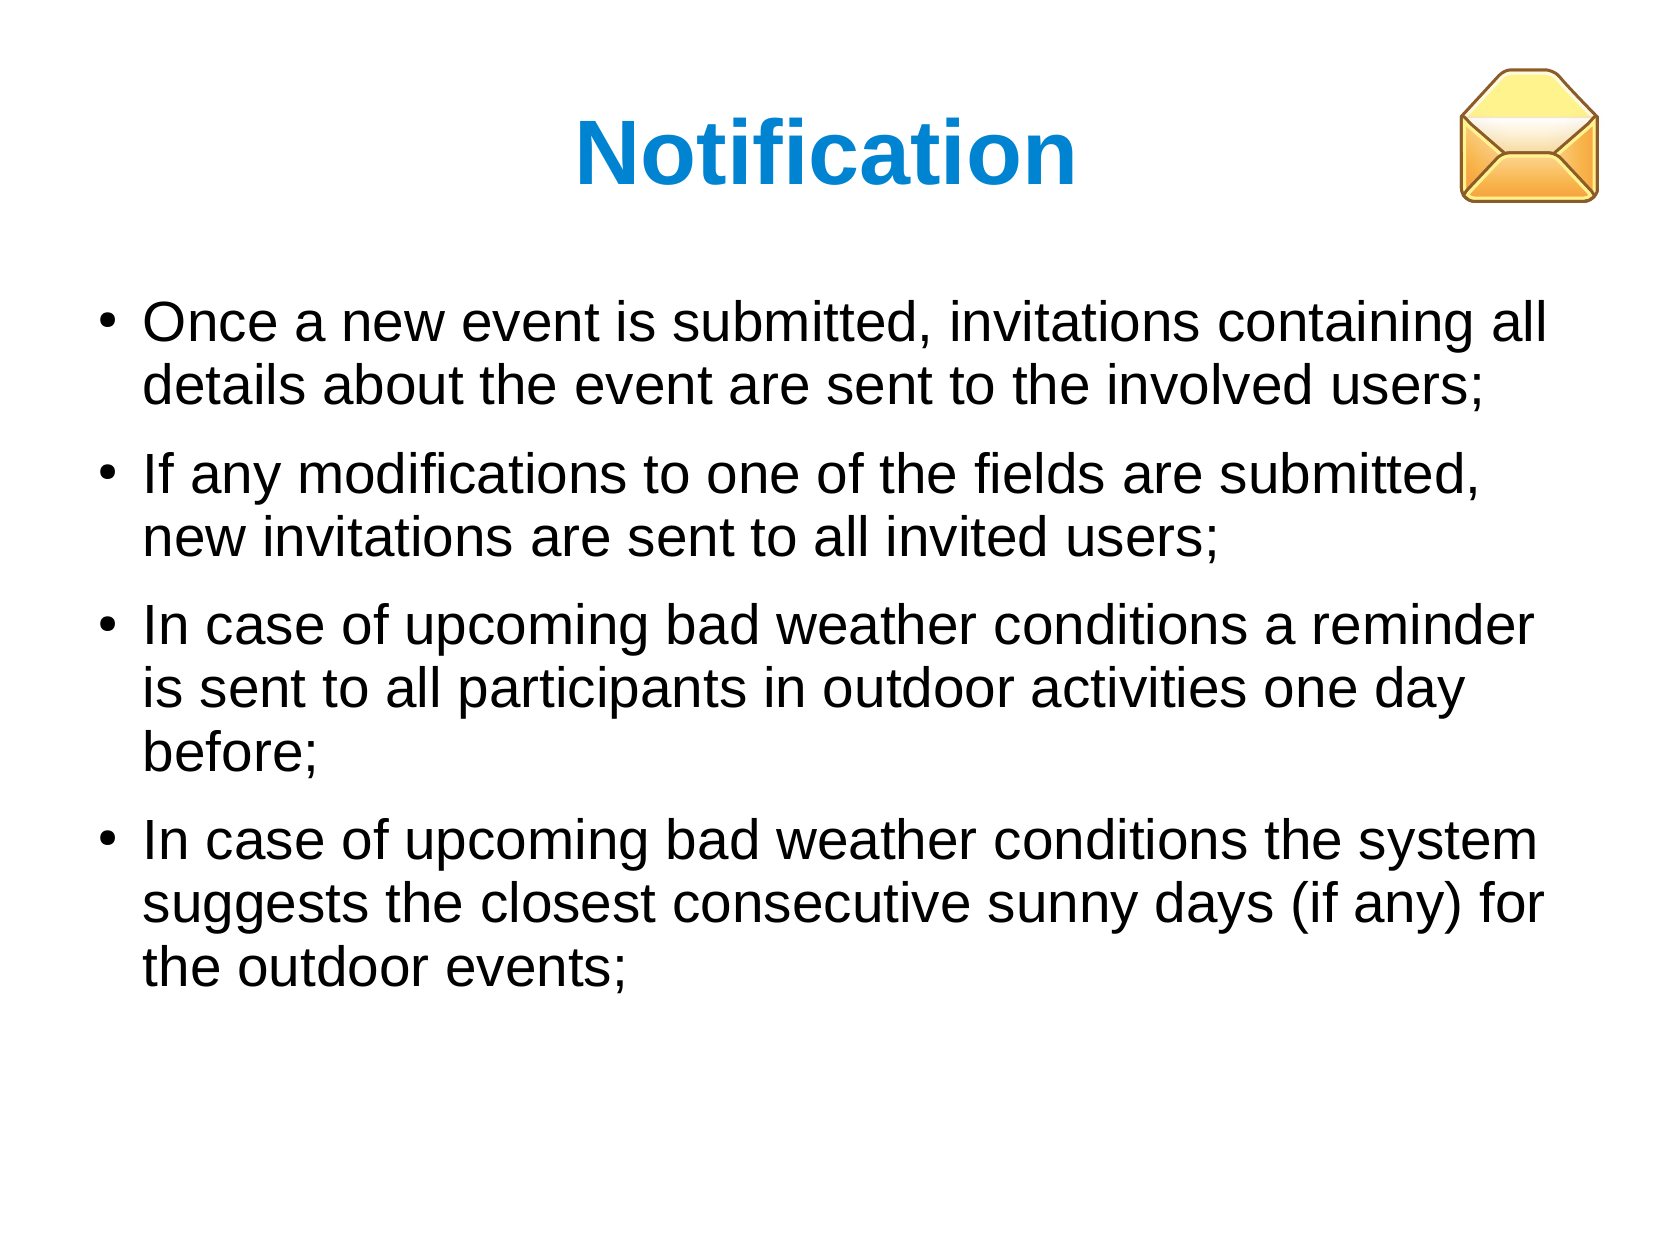

# Notification
Once a new event is submitted, invitations containing all details about the event are sent to the involved users;
If any modifications to one of the fields are submitted, new invitations are sent to all invited users;
In case of upcoming bad weather conditions a reminder is sent to all participants in outdoor activities one day before;
In case of upcoming bad weather conditions the system suggests the closest consecutive sunny days (if any) for the outdoor events;